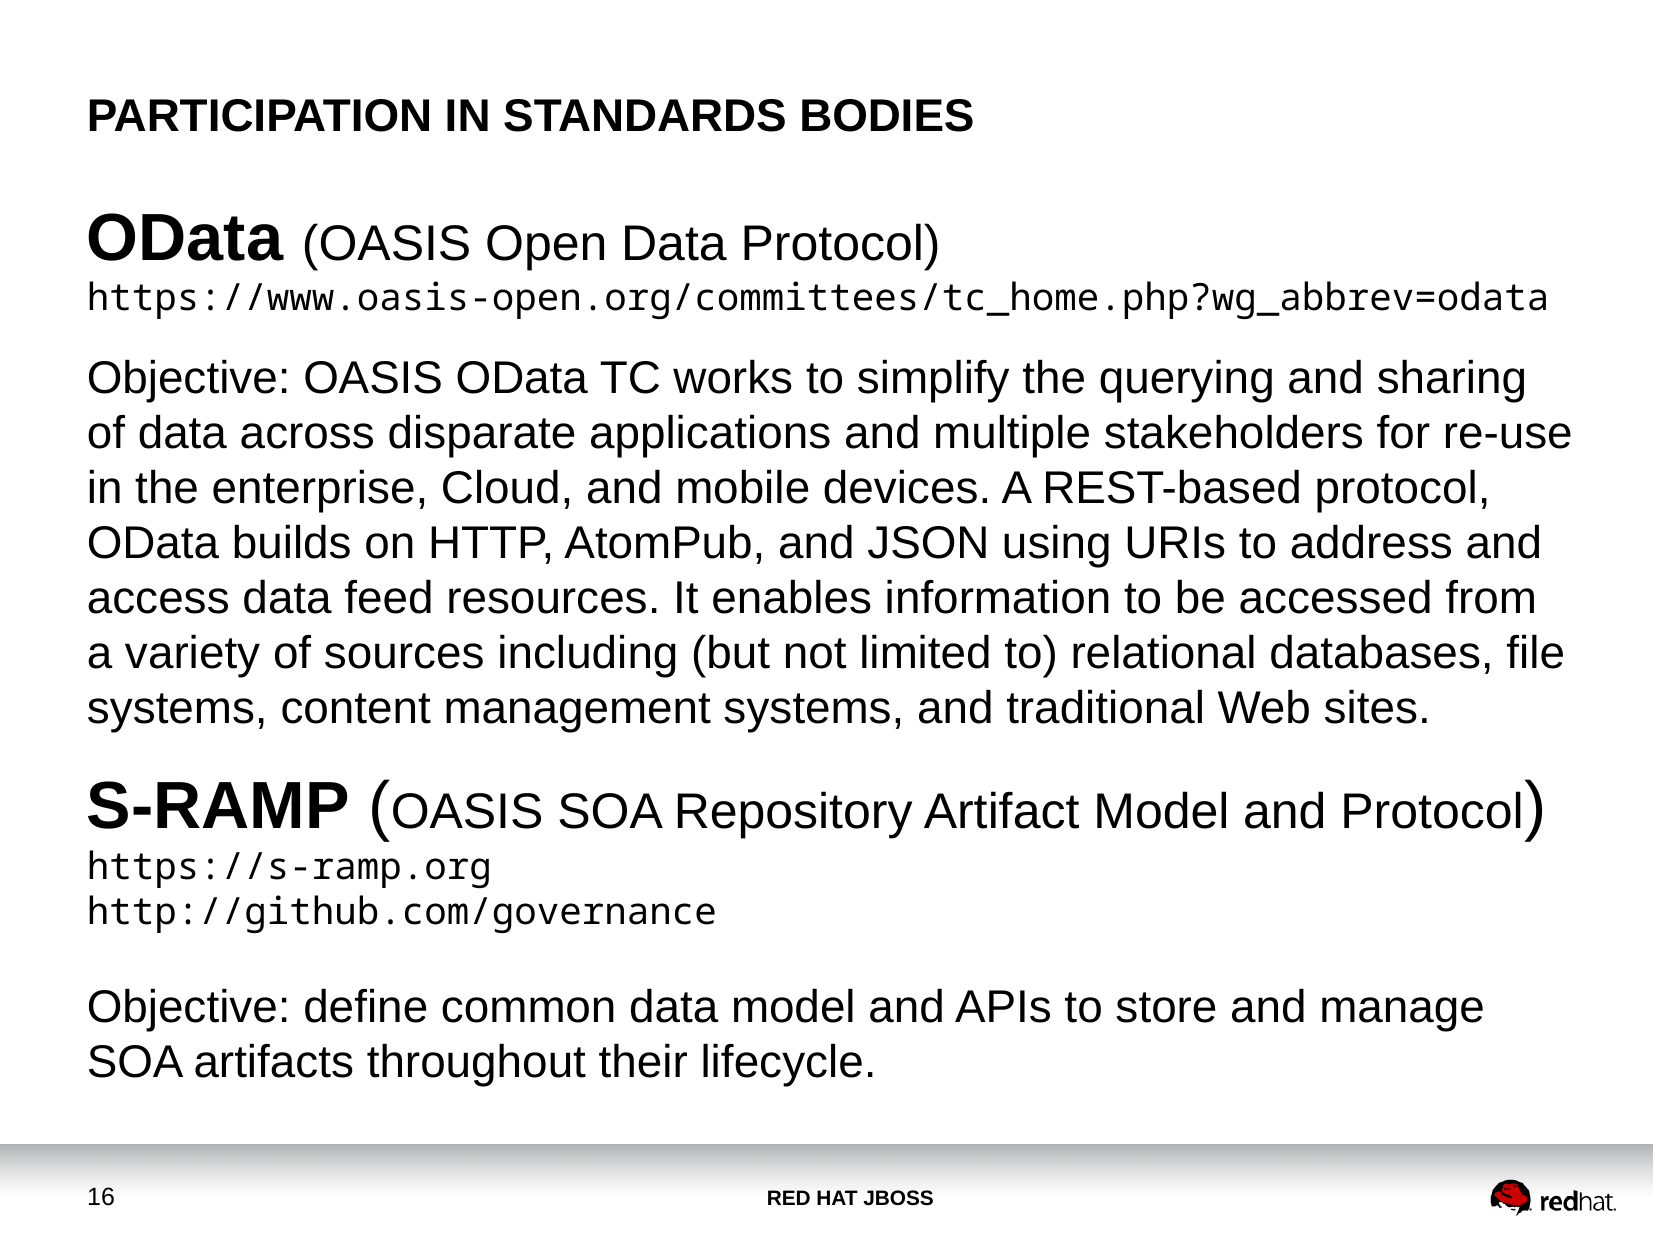

# PARTICIPATION IN STANDARDS BODIES
OData (OASIS Open Data Protocol)
https://www.oasis-open.org/committees/tc_home.php?wg_abbrev=odata
Objective: OASIS OData TC works to simplify the querying and sharing of data across disparate applications and multiple stakeholders for re-use in the enterprise, Cloud, and mobile devices. A REST-based protocol, OData builds on HTTP, AtomPub, and JSON using URIs to address and access data feed resources. It enables information to be accessed from a variety of sources including (but not limited to) relational databases, file systems, content management systems, and traditional Web sites.
S-RAMP (OASIS SOA Repository Artifact Model and Protocol)
https://s-ramp.org
http://github.com/governance
Objective: define common data model and APIs to store and manage SOA artifacts throughout their lifecycle.